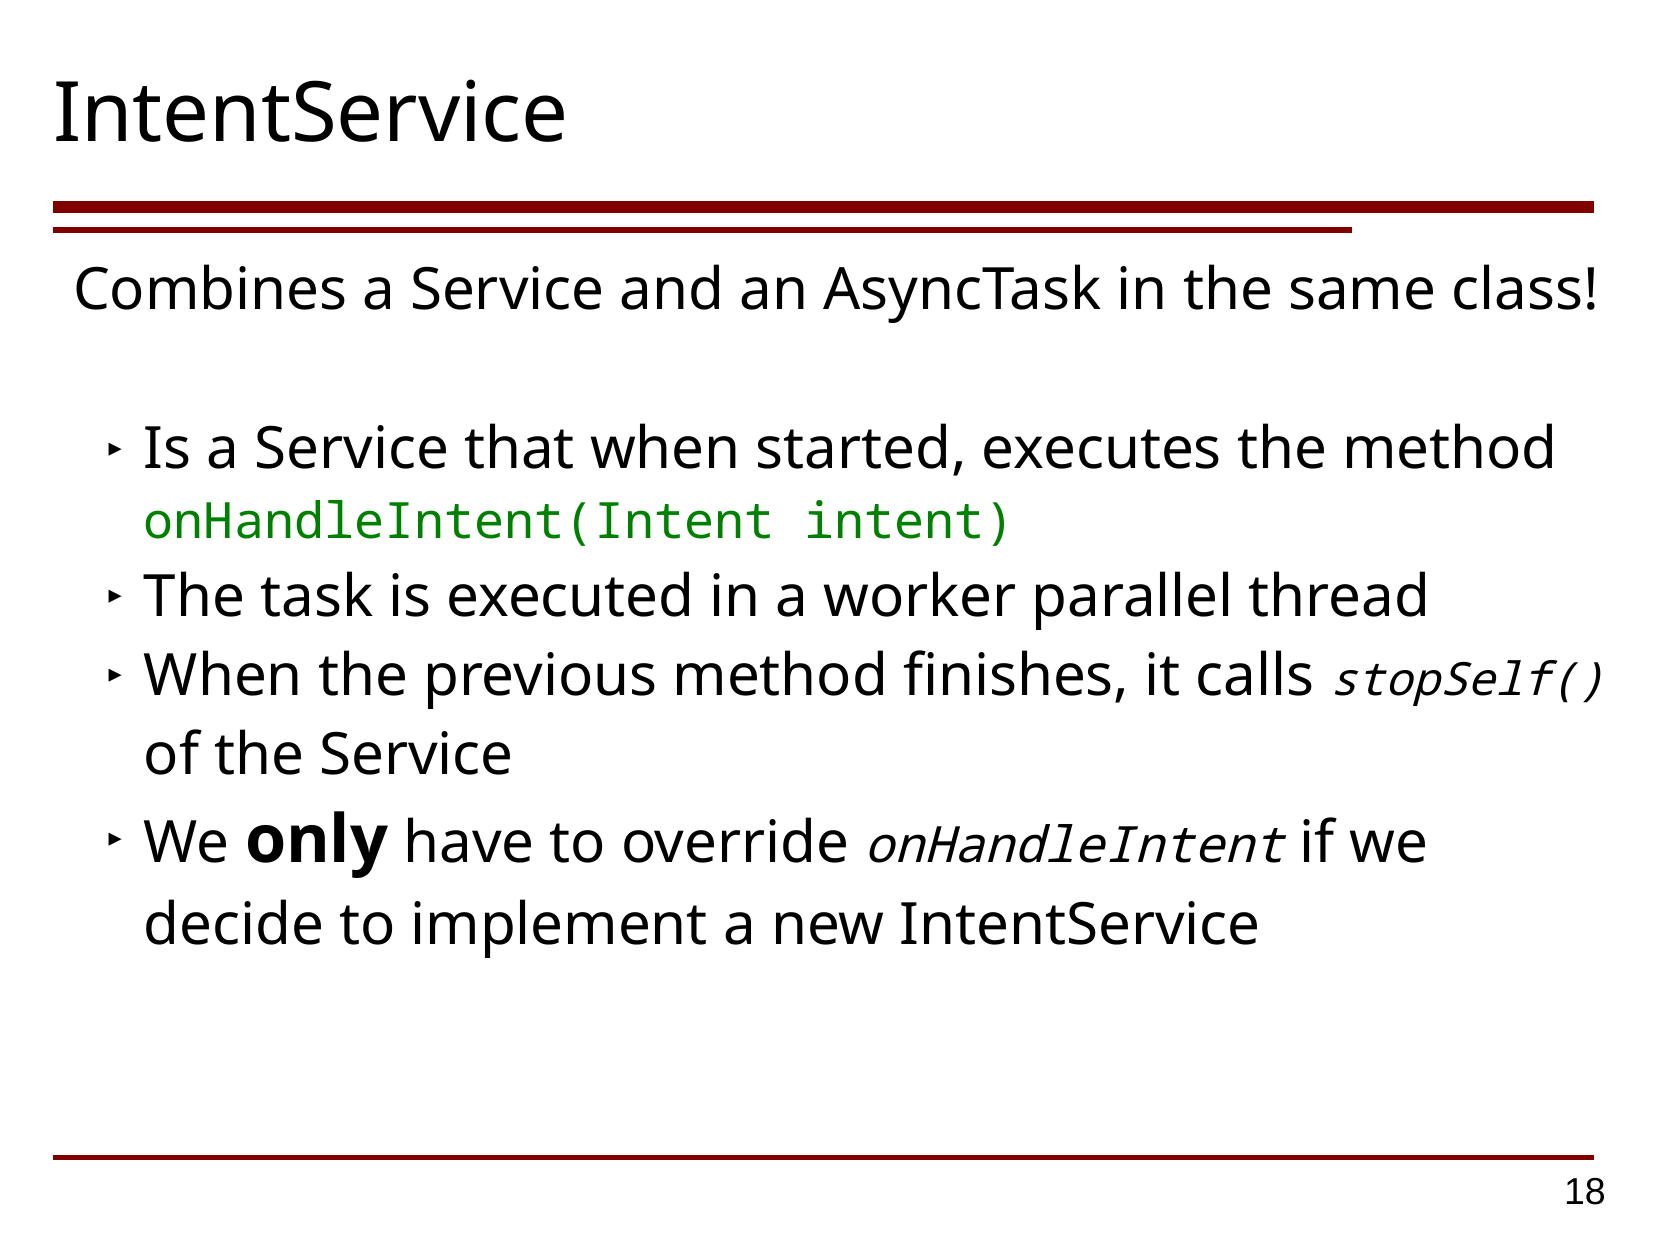

# IntentService
Combines a Service and an AsyncTask in the same class!
Is a Service that when started, executes the method
onHandleIntent(Intent intent)
The task is executed in a worker parallel thread
When the previous method finishes, it calls stopSelf()
of the Service
We only have to override onHandleIntent if we
decide to implement a new IntentService